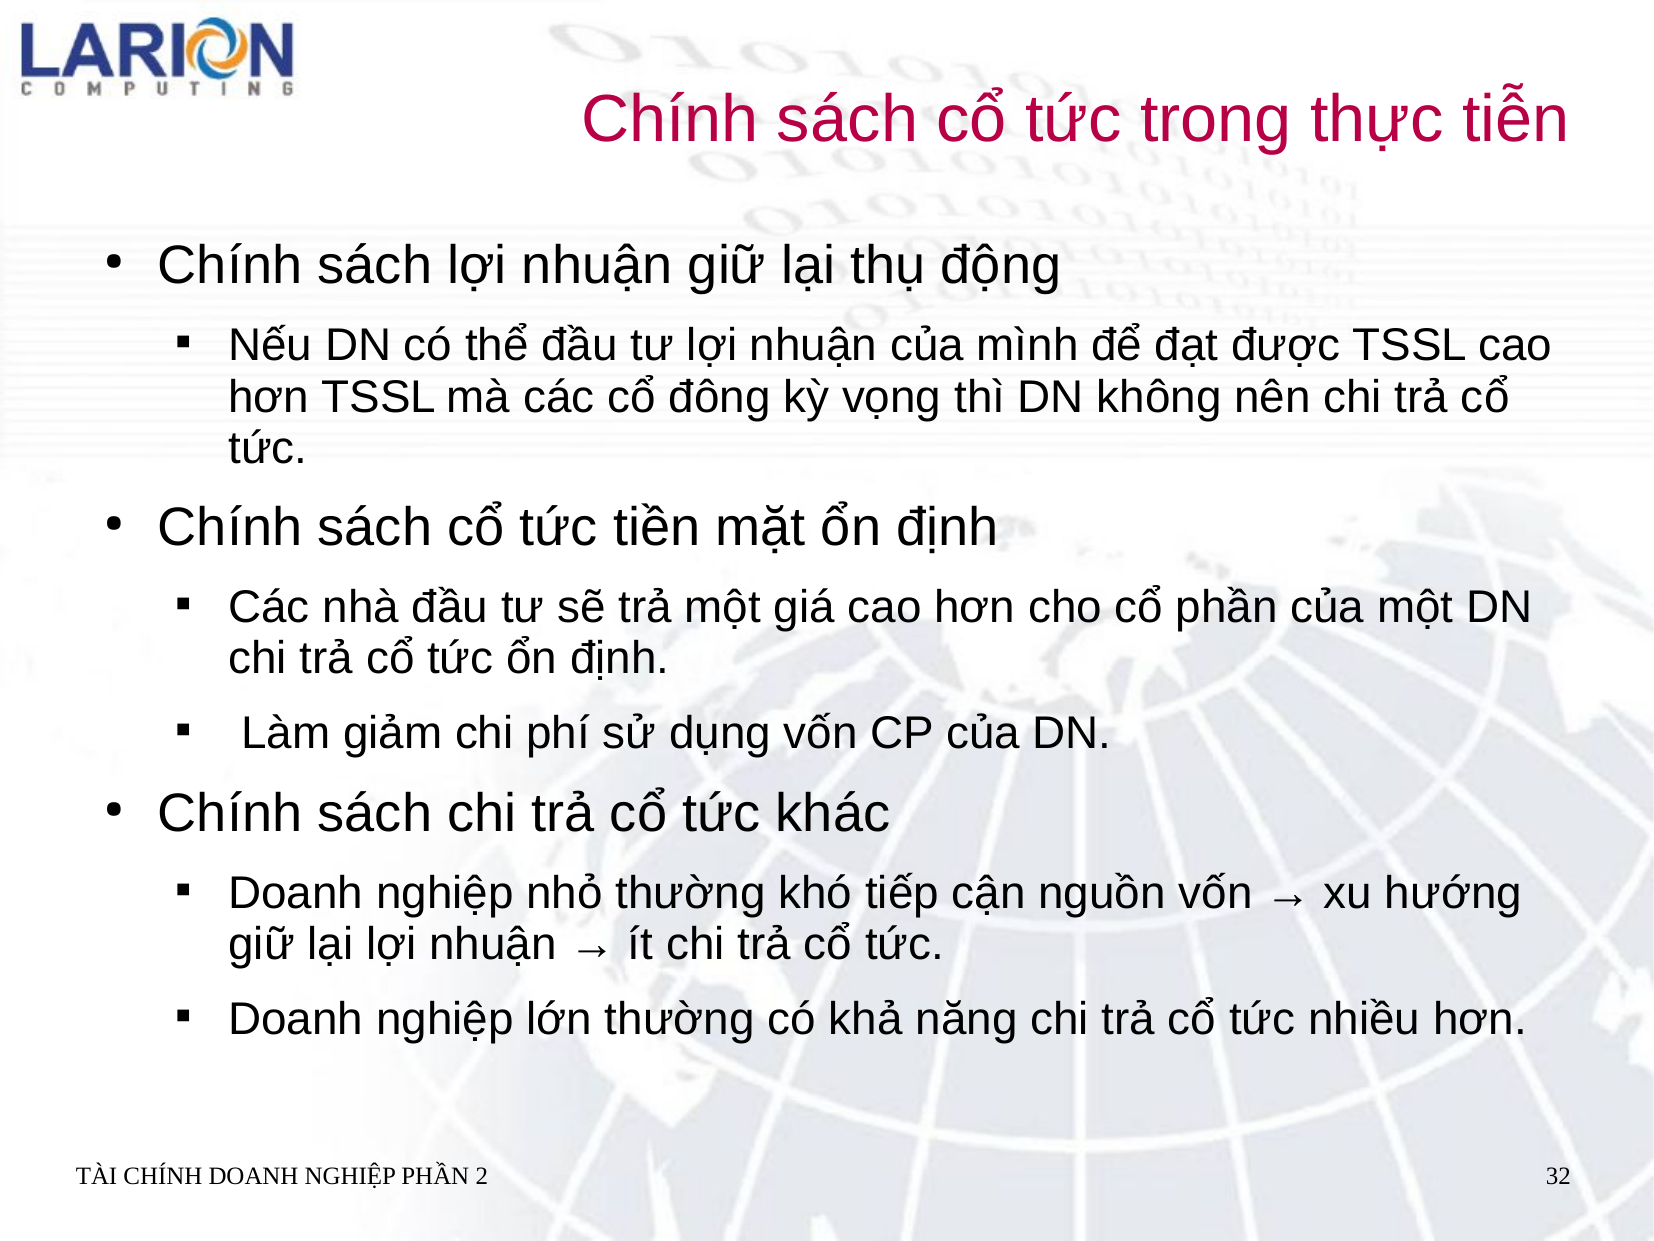

# Chính sách cổ tức trong thực tiễn
Chính sách lợi nhuận giữ lại thụ động
Nếu DN có thể đầu tư lợi nhuận của mình để đạt được TSSL cao hơn TSSL mà các cổ đông kỳ vọng thì DN không nên chi trả cổ tức.
Chính sách cổ tức tiền mặt ổn định
Các nhà đầu tư sẽ trả một giá cao hơn cho cổ phần của một DN chi trả cổ tức ổn định.
 Làm giảm chi phí sử dụng vốn CP của DN.
Chính sách chi trả cổ tức khác
Doanh nghiệp nhỏ thường khó tiếp cận nguồn vốn → xu hướng giữ lại lợi nhuận → ít chi trả cổ tức.
Doanh nghiệp lớn thường có khả năng chi trả cổ tức nhiều hơn.
TÀI CHÍNH DOANH NGHIỆP PHẦN 2
32